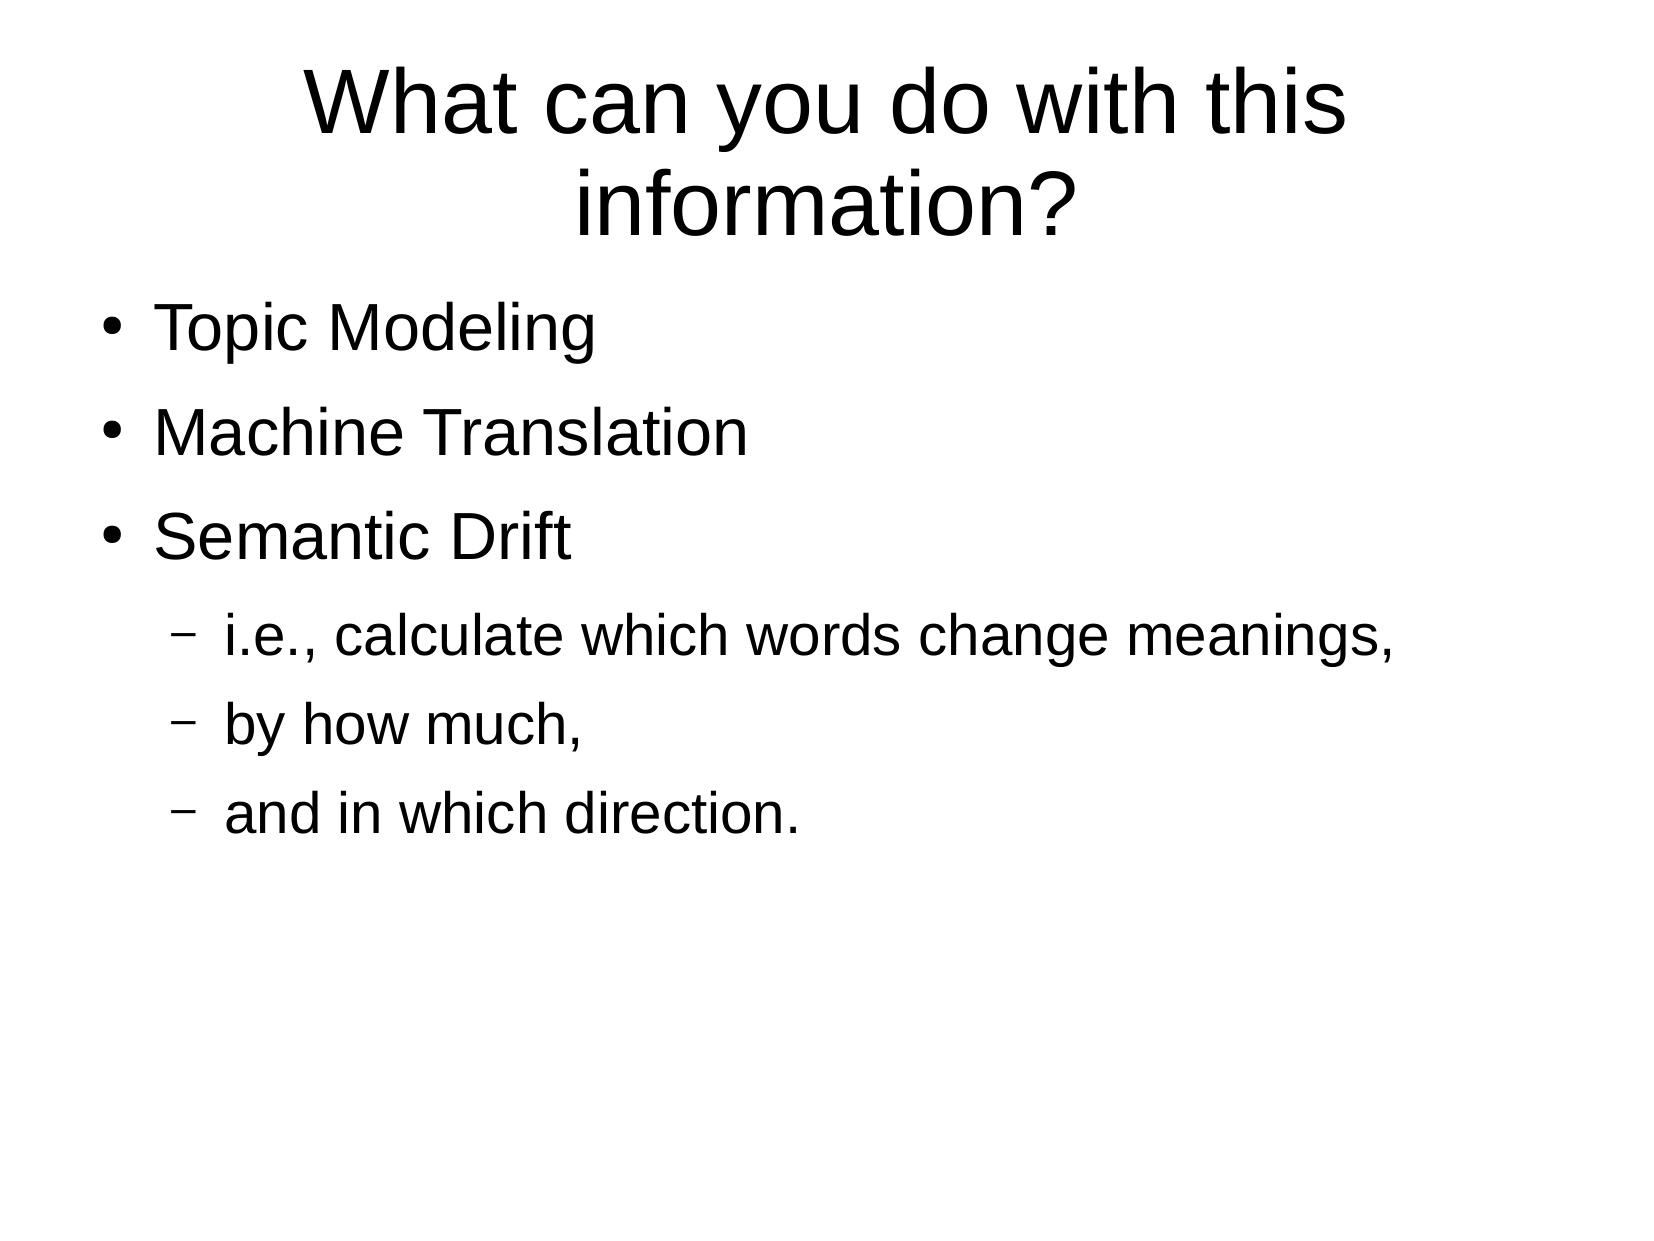

# What can you do with this information?
Topic Modeling
Machine Translation
Semantic Drift
i.e., calculate which words change meanings,
by how much,
and in which direction.